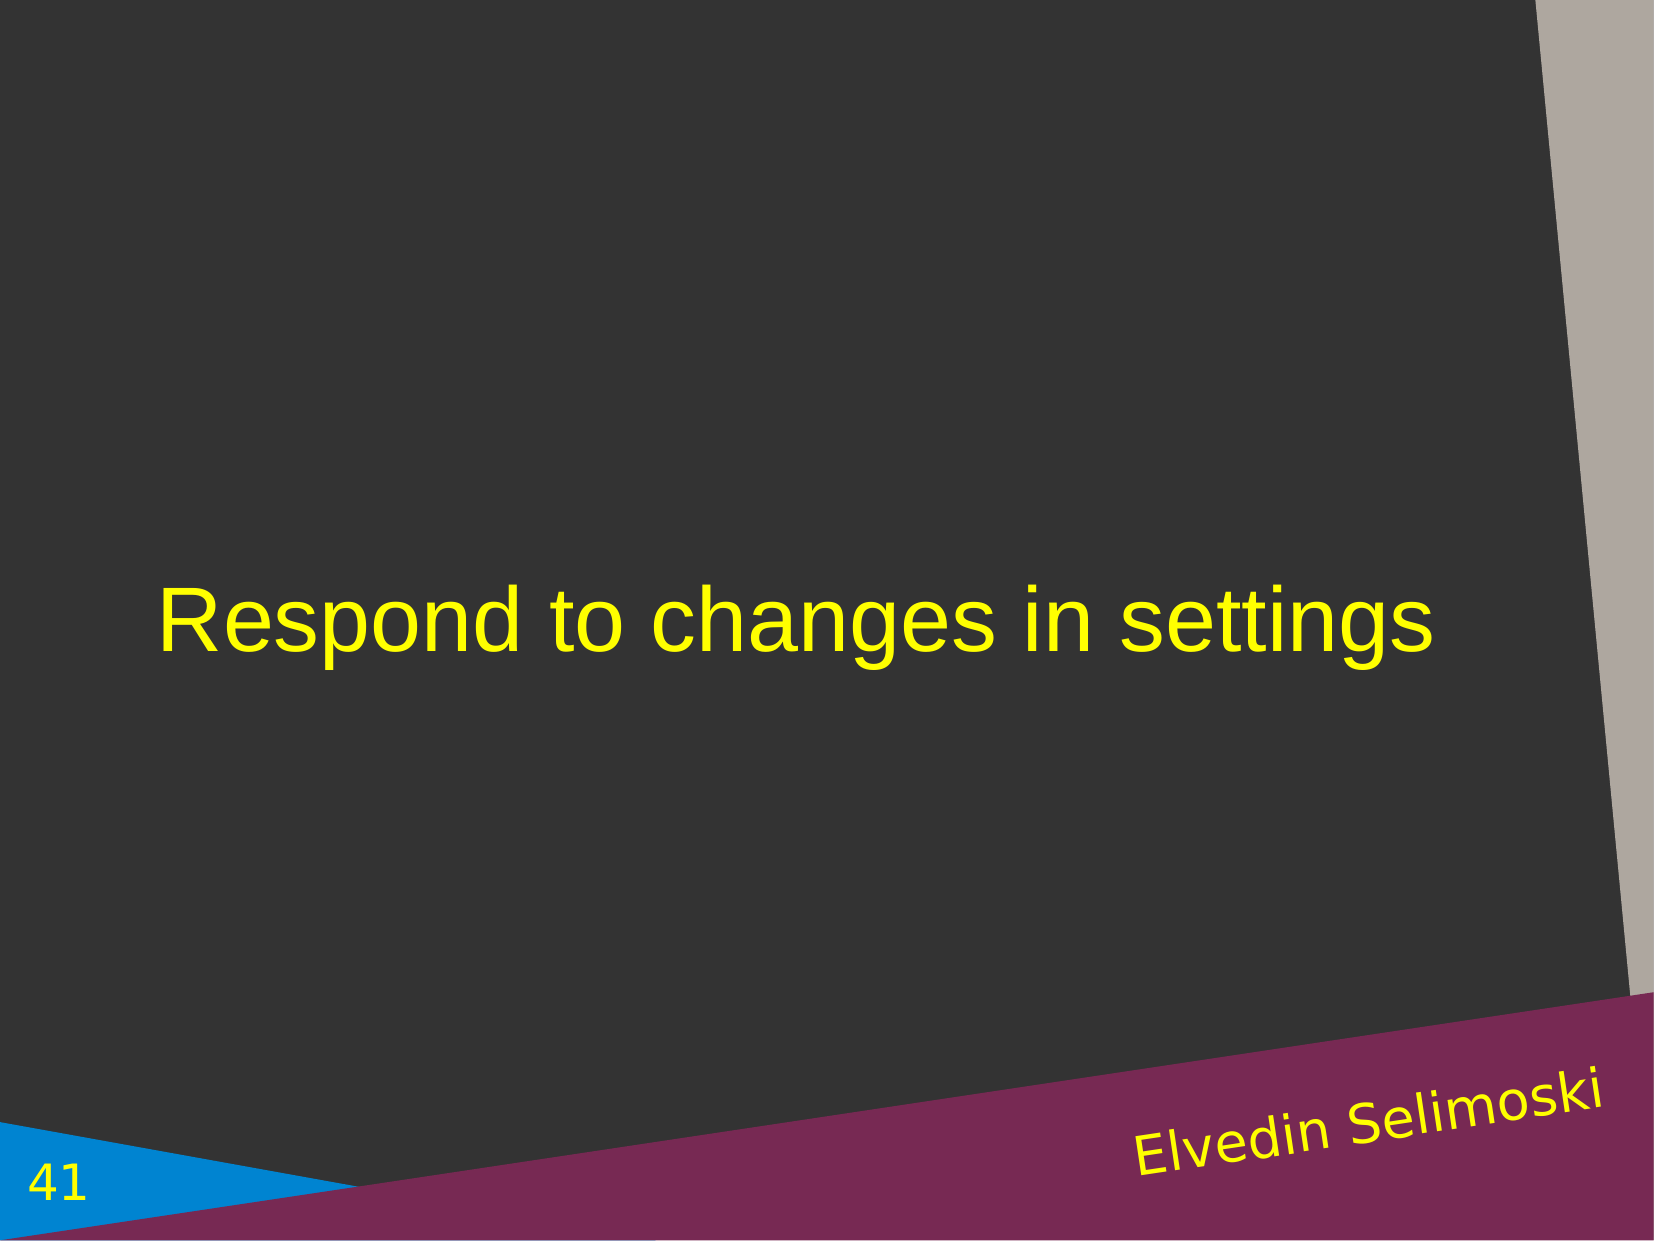

# Respond to changes in settings
Elvedin Selimoski
41